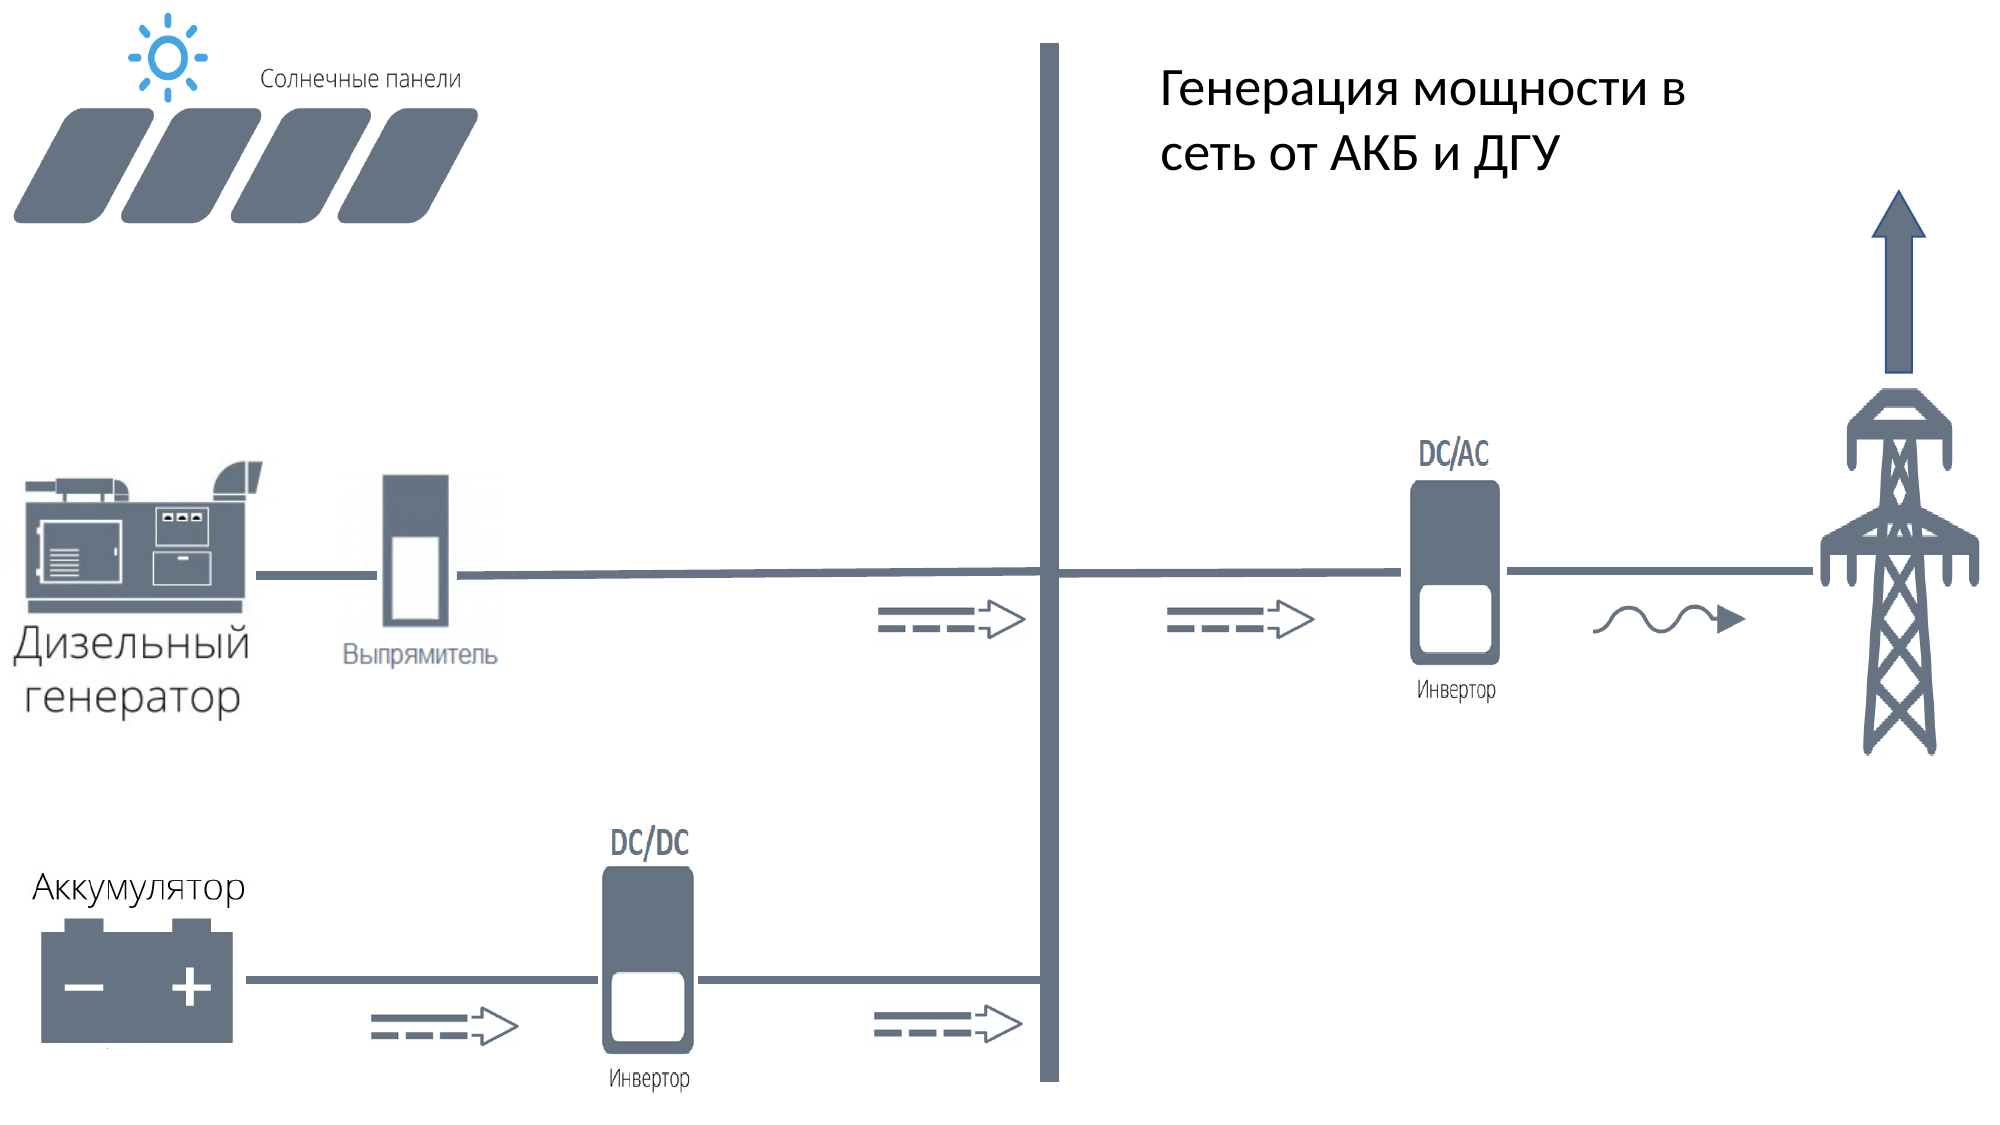

Генерация мощности в сеть от АКБ и ДГУ